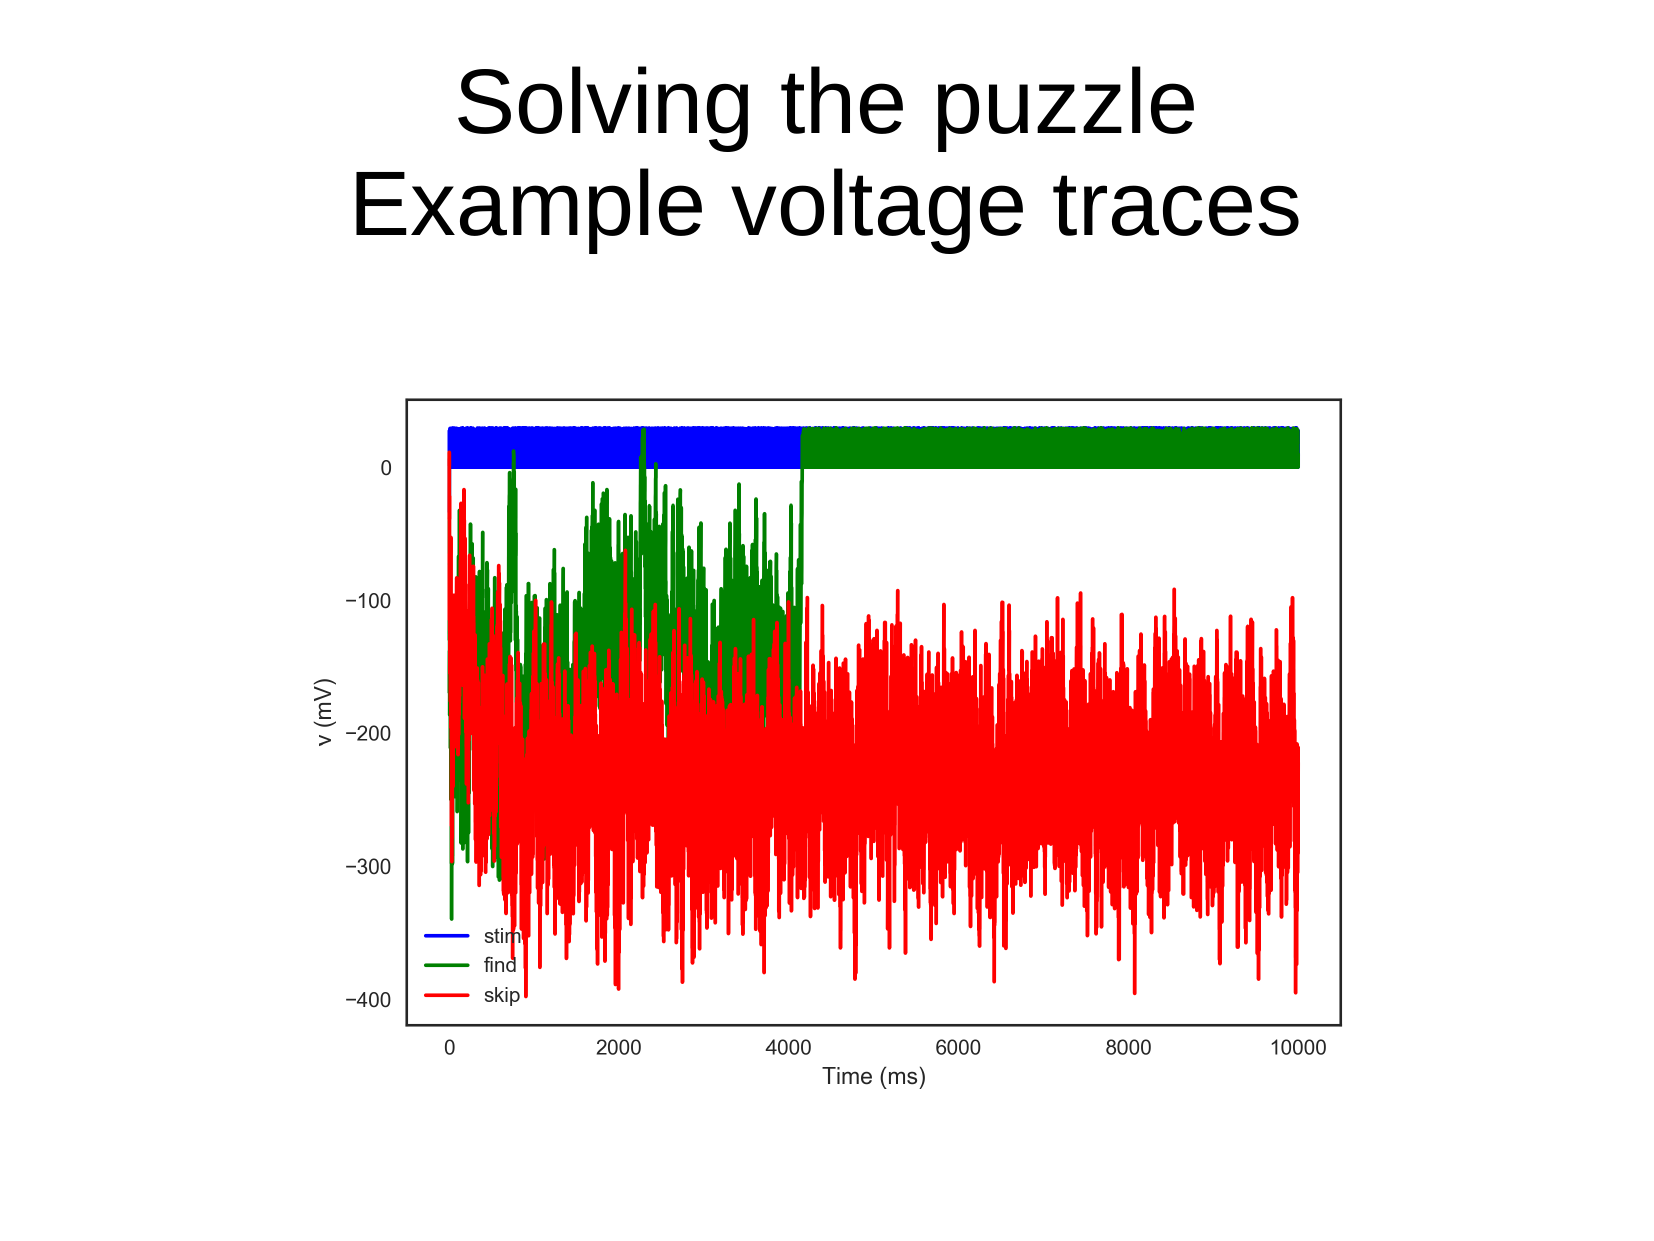

# Solving the puzzle Example voltage traces